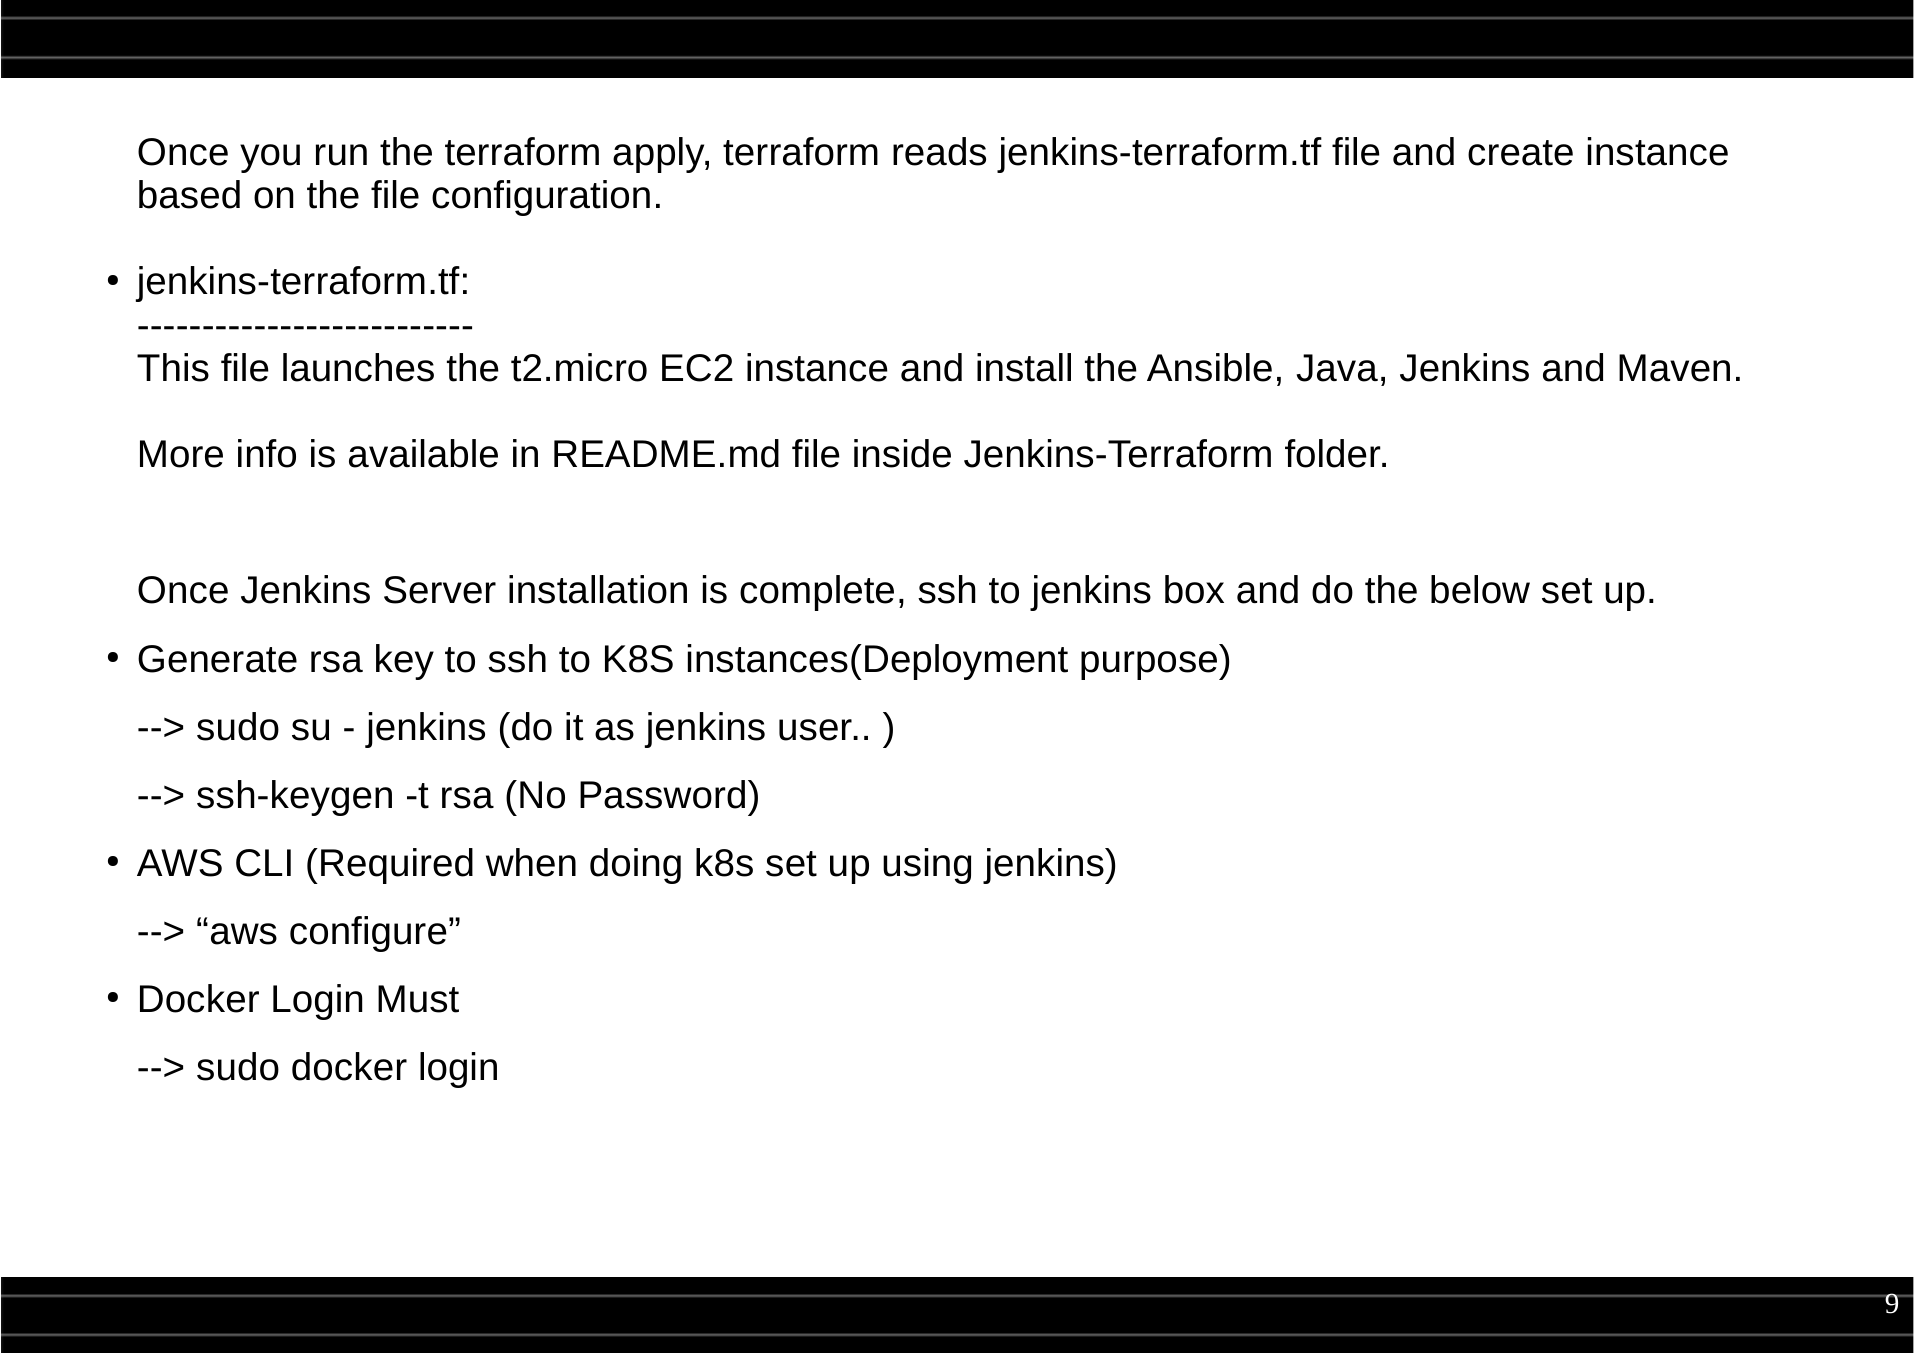

# Once you run the terraform apply, terraform reads jenkins-terraform.tf file and create instance based on the file configuration.
jenkins-terraform.tf:
--------------------------
This file launches the t2.micro EC2 instance and install the Ansible, Java, Jenkins and Maven.
More info is available in README.md file inside Jenkins-Terraform folder.
Once Jenkins Server installation is complete, ssh to jenkins box and do the below set up.
Generate rsa key to ssh to K8S instances(Deployment purpose)
--> sudo su - jenkins (do it as jenkins user.. )
--> ssh-keygen -t rsa (No Password)
AWS CLI (Required when doing k8s set up using jenkins)
--> “aws configure”
Docker Login Must
--> sudo docker login